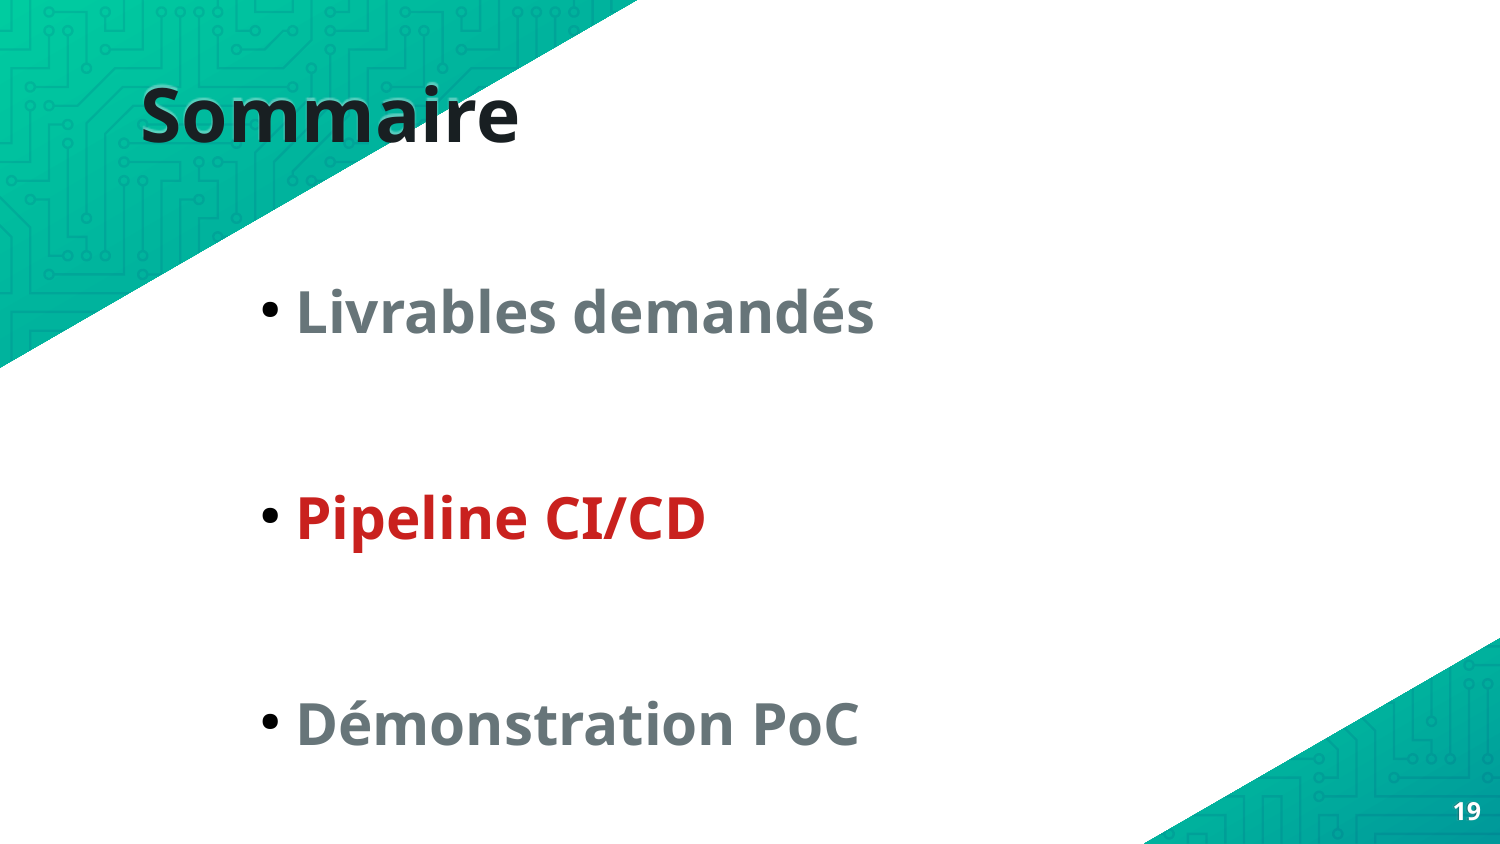

Sommaire
# Livrables demandés
Pipeline CI/CD
Démonstration PoC